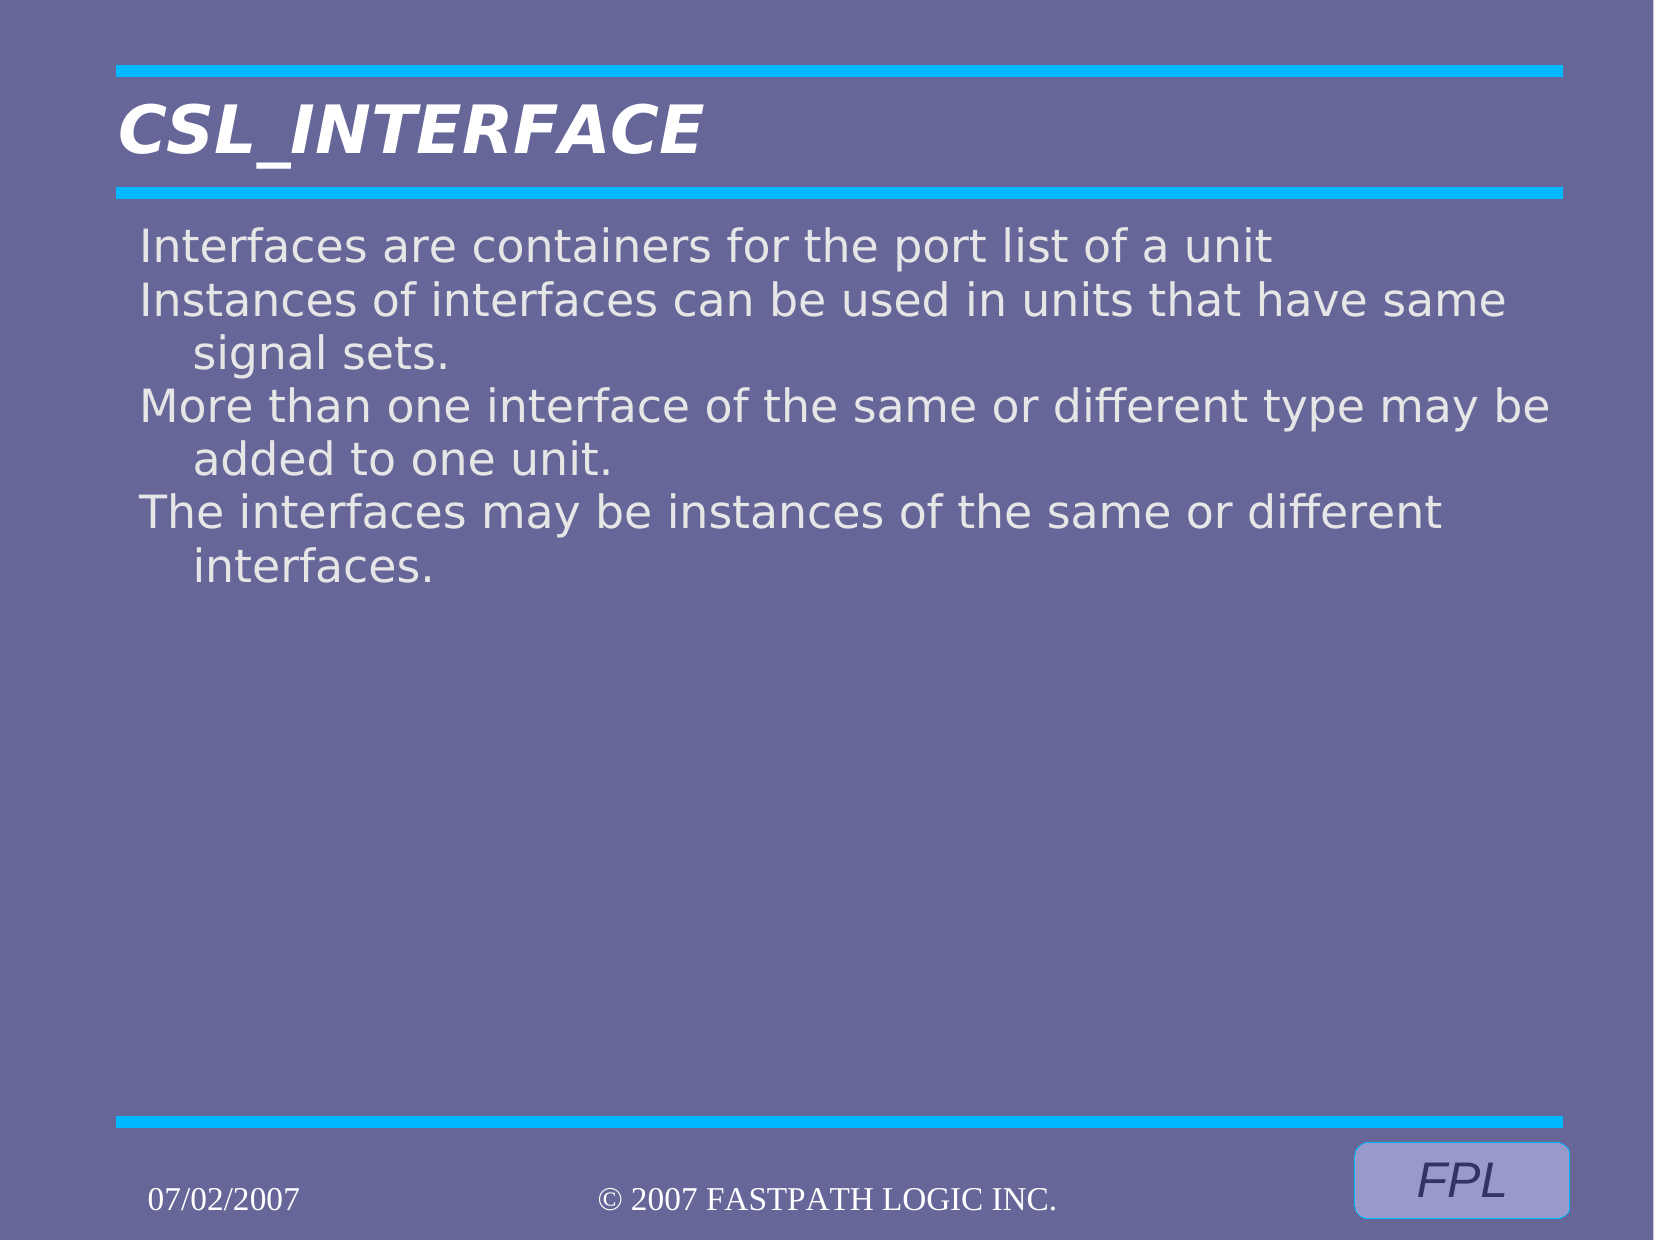

# CSL_INTERFACE
Interfaces are containers for the port list of a unit
Instances of interfaces can be used in units that have same signal sets.
More than one interface of the same or different type may be added to one unit.
The interfaces may be instances of the same or different interfaces.
07/02/2007
© 2007 FASTPATH LOGIC INC.